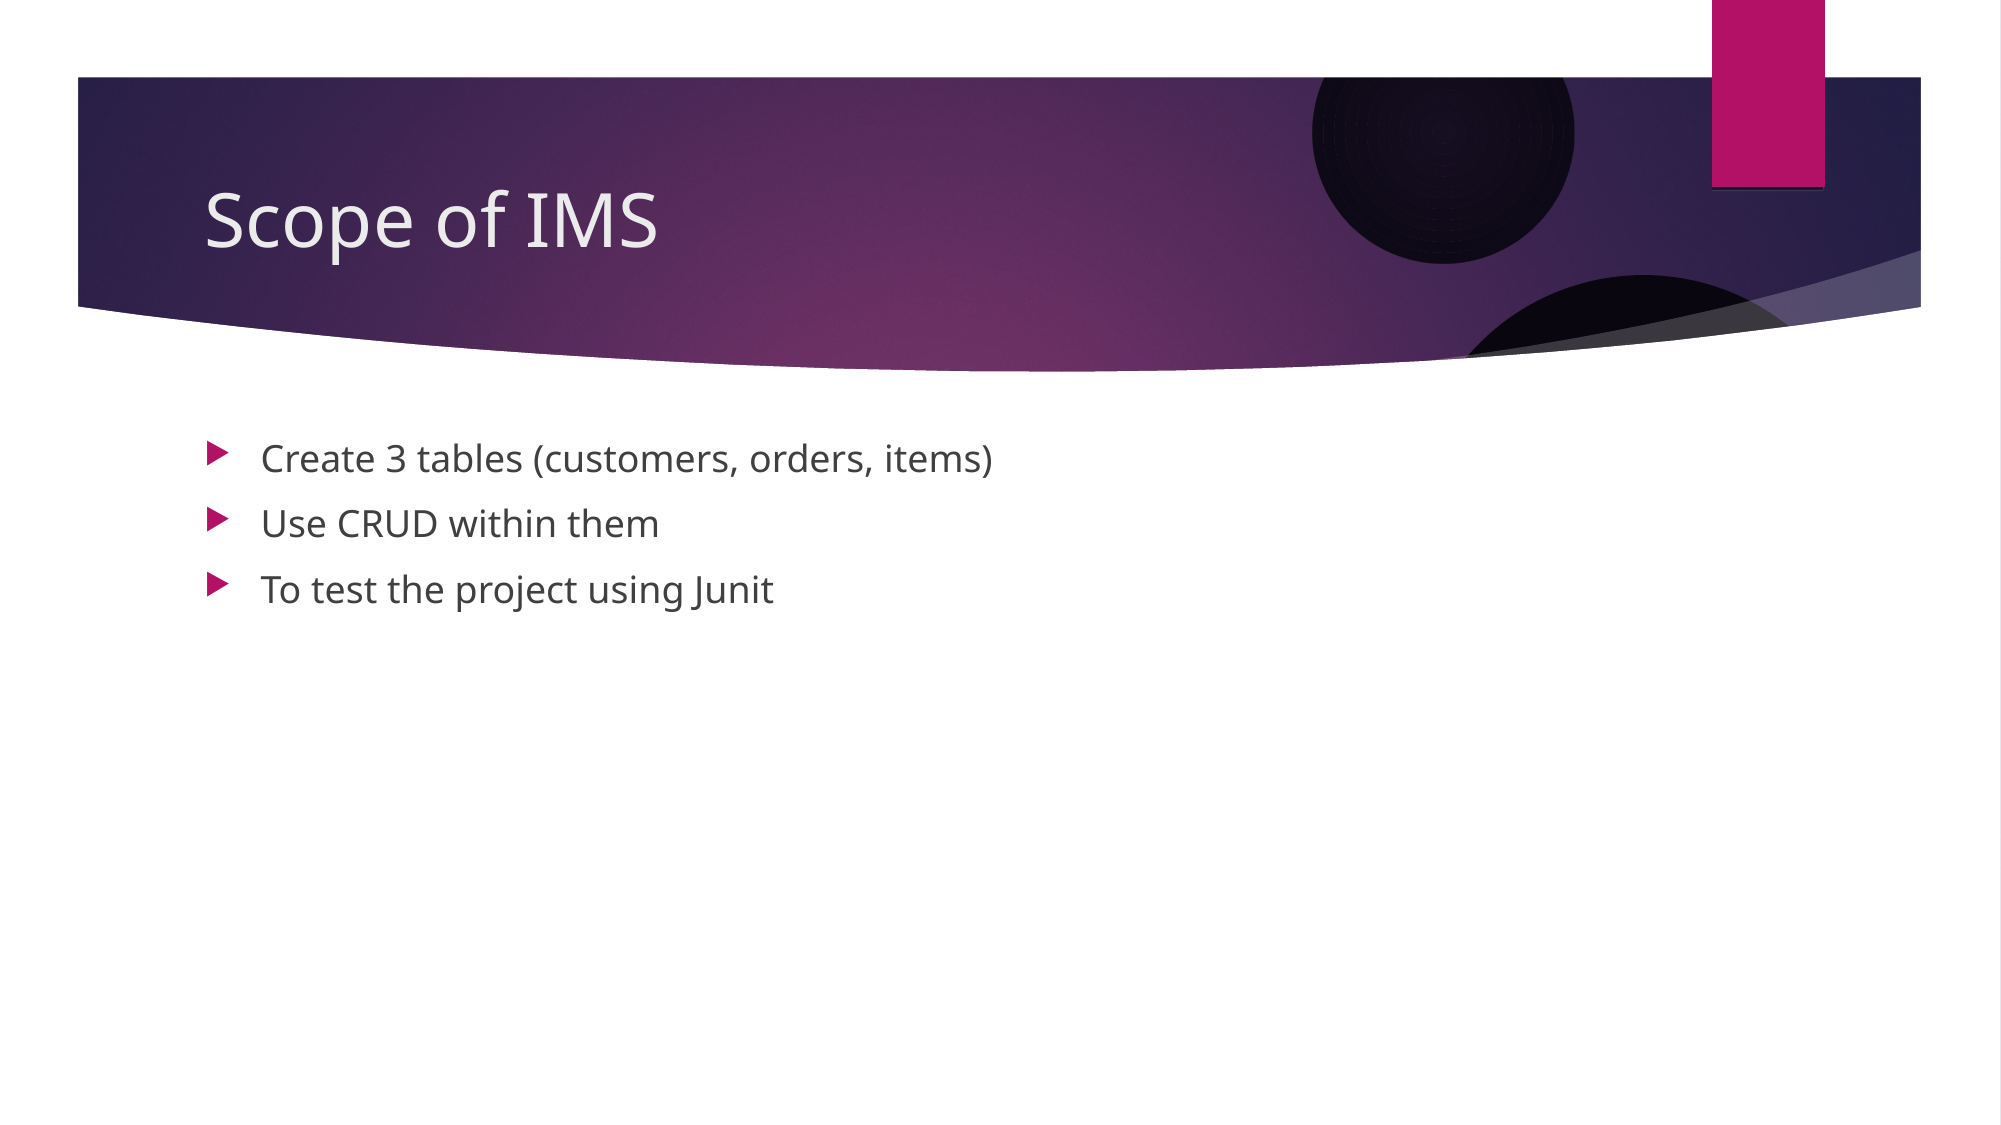

# Scope of IMS
Create 3 tables (customers, orders, items)
Use CRUD within them
To test the project using Junit